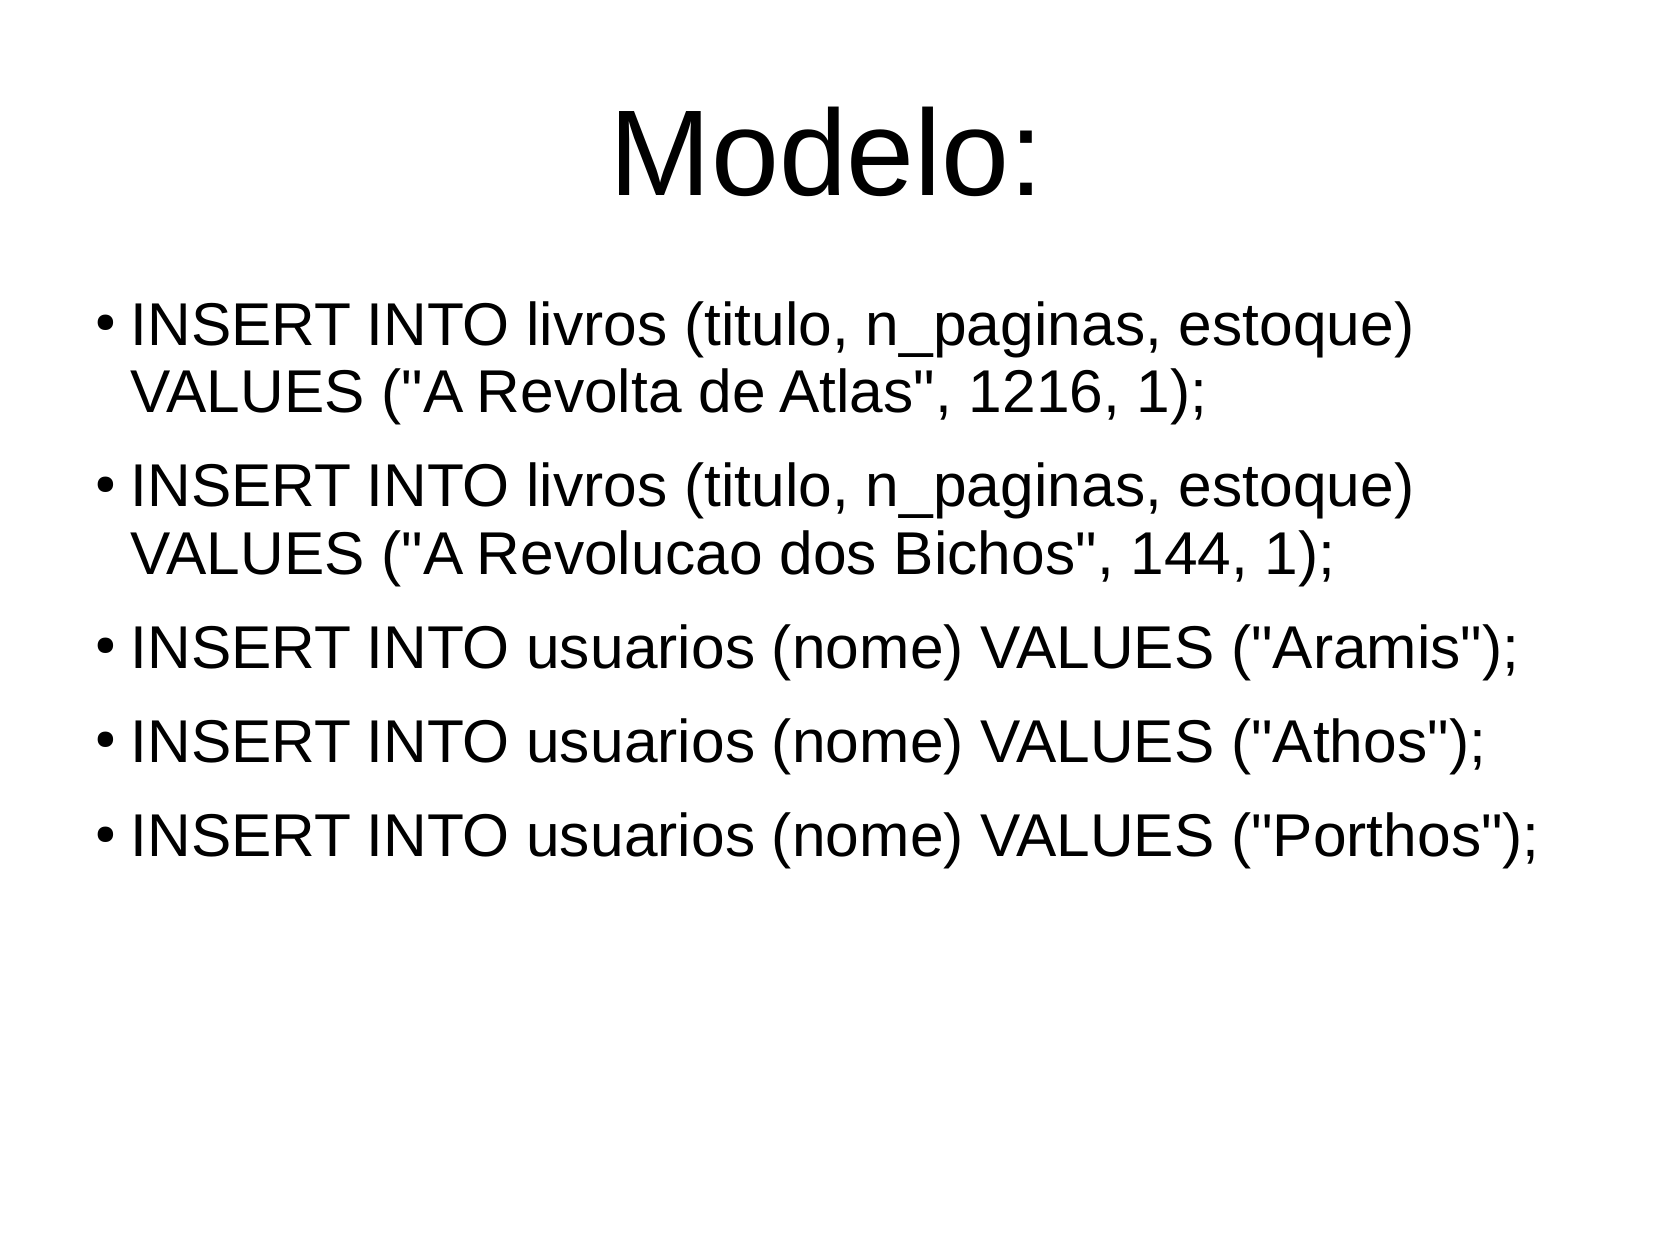

# Modelo:
INSERT INTO livros (titulo, n_paginas, estoque) VALUES ("A Revolta de Atlas", 1216, 1);
INSERT INTO livros (titulo, n_paginas, estoque) VALUES ("A Revolucao dos Bichos", 144, 1);
INSERT INTO usuarios (nome) VALUES ("Aramis");
INSERT INTO usuarios (nome) VALUES ("Athos");
INSERT INTO usuarios (nome) VALUES ("Porthos");